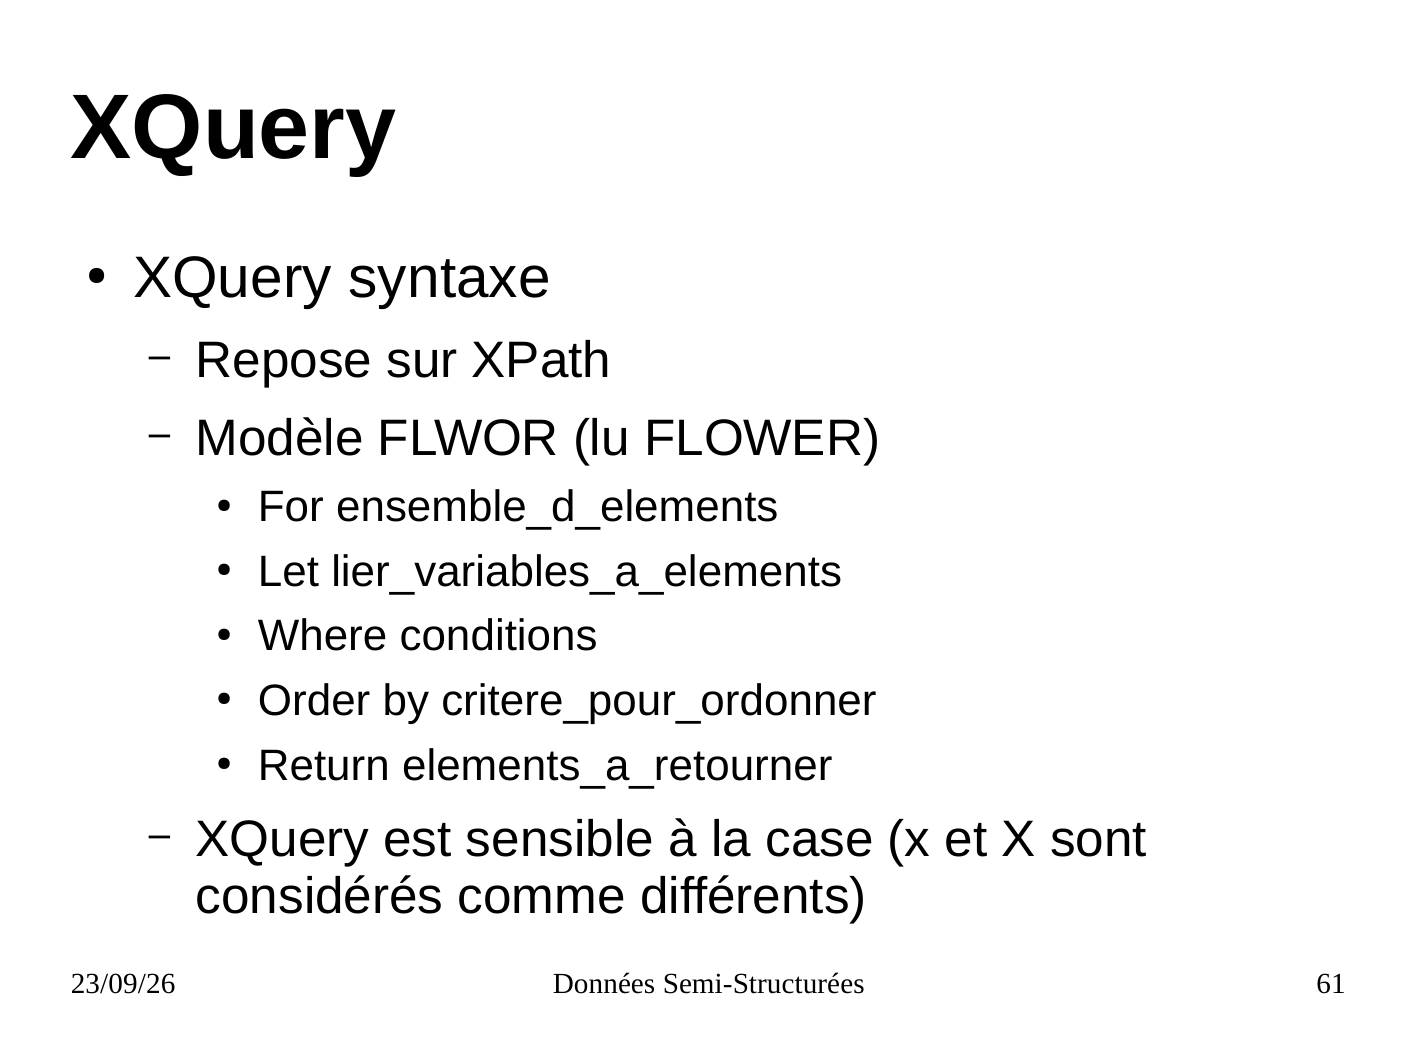

# XQuery
XQuery syntaxe
Repose sur XPath
Modèle FLWOR (lu FLOWER)
For ensemble_d_elements
Let lier_variables_a_elements
Where conditions
Order by critere_pour_ordonner
Return elements_a_retourner
XQuery est sensible à la case (x et X sont considérés comme différents)
Données Semi-Structurées
61